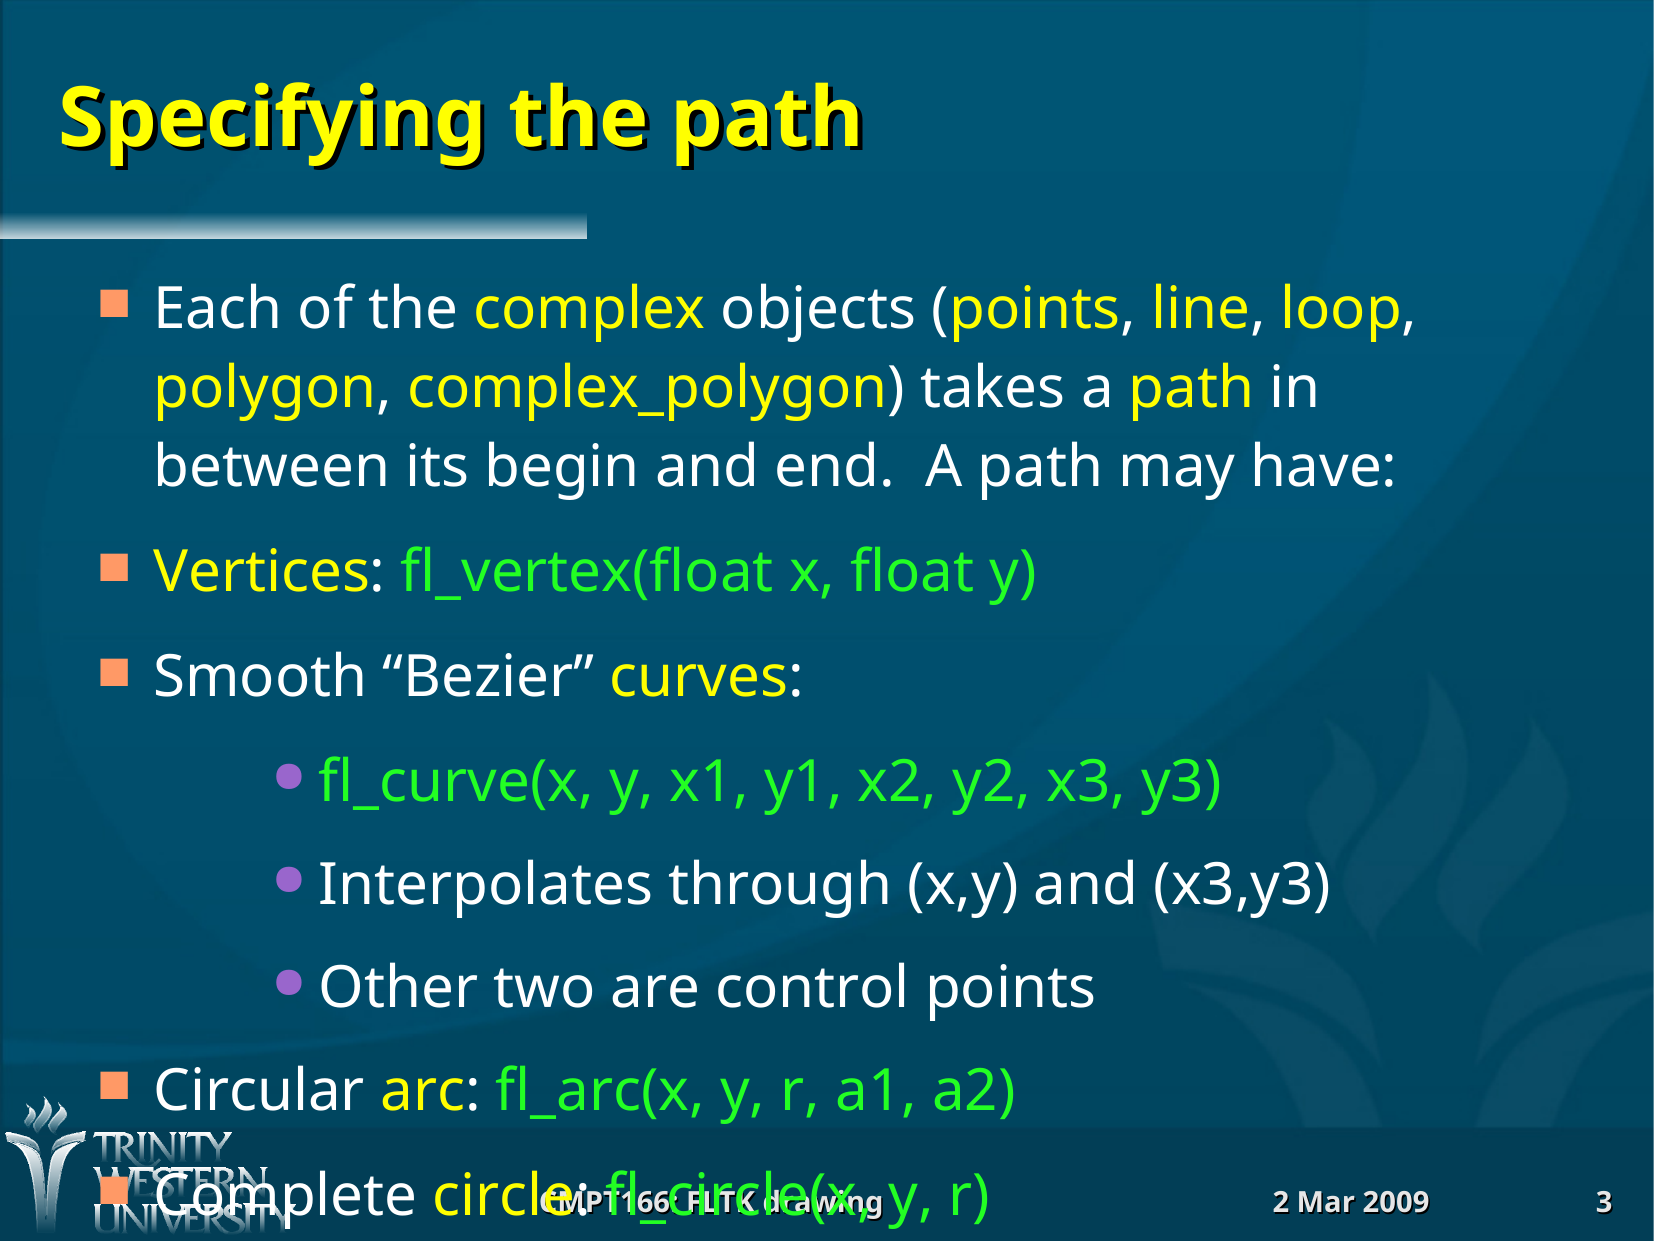

# Specifying the path
Each of the complex objects (points, line, loop, polygon, complex_polygon) takes a path in between its begin and end. A path may have:
Vertices: fl_vertex(float x, float y)
Smooth “Bezier” curves:
fl_curve(x, y, x1, y1, x2, y2, x3, y3)
Interpolates through (x,y) and (x3,y3)
Other two are control points
Circular arc: fl_arc(x, y, r, a1, a2)
Complete circle: fl_circle(x, y, r)
CMPT166: FLTK drawing
2 Mar 2009
3